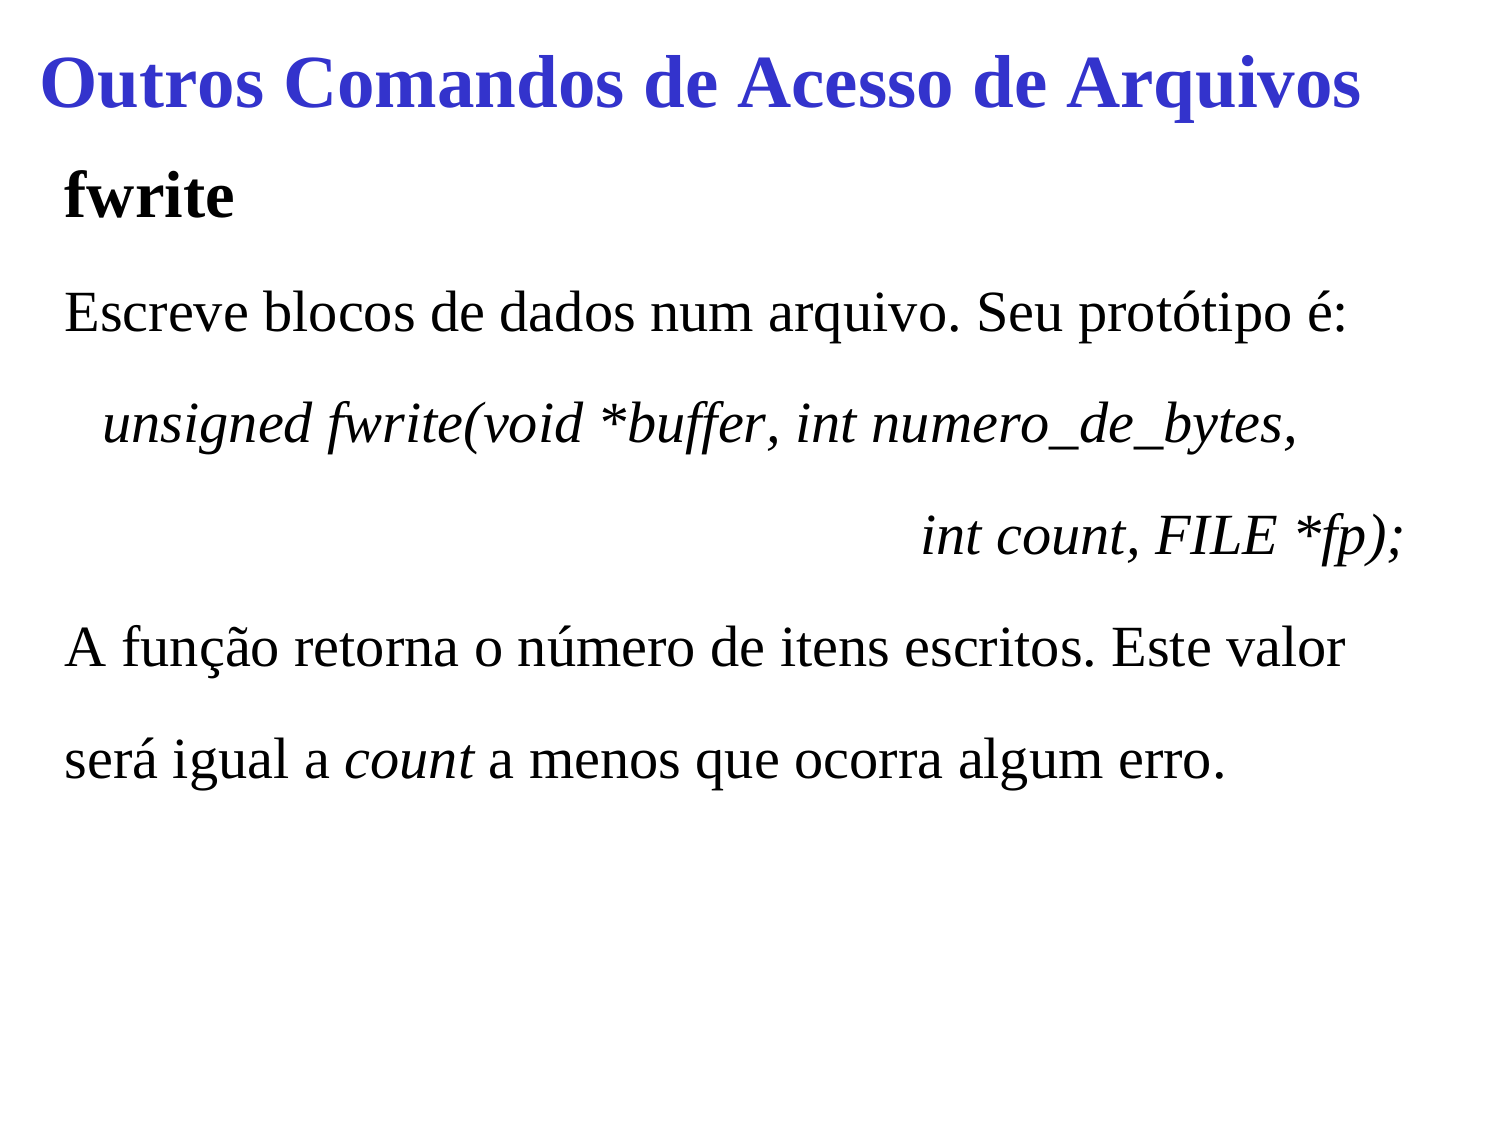

Outros Comandos de Acesso de Arquivos
fwrite
Escreve blocos de dados num arquivo. Seu protótipo é:
 unsigned fwrite(void *buffer, int numero_de_bytes,
 int count, FILE *fp);
A função retorna o número de itens escritos. Este valor
será igual a count a menos que ocorra algum erro.